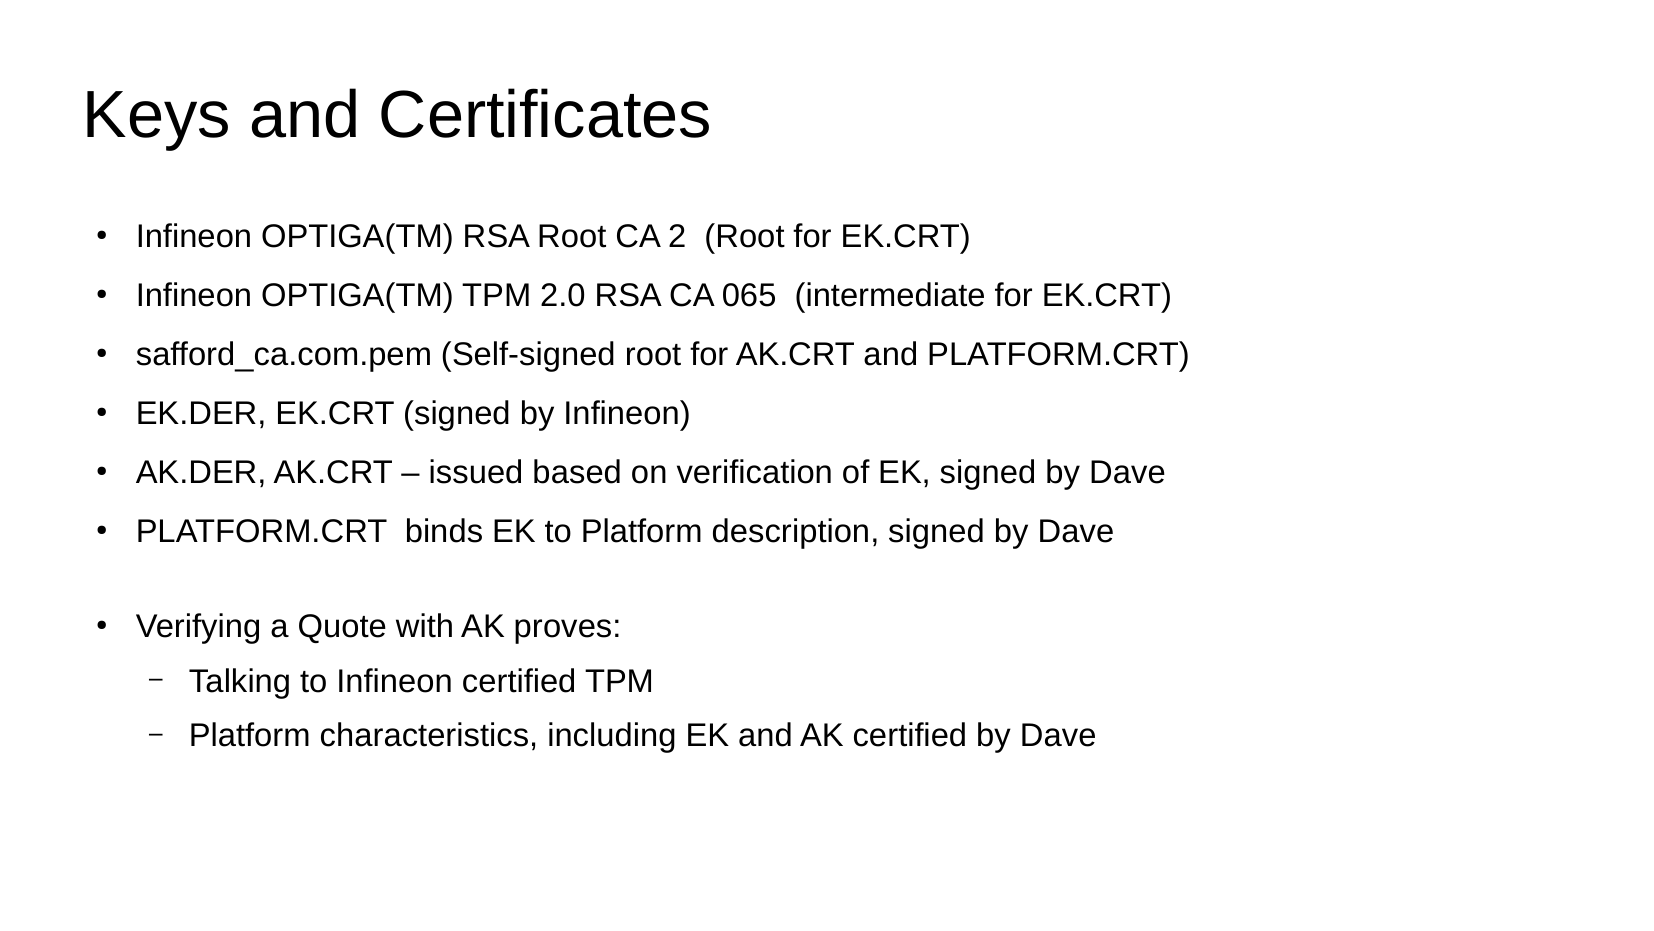

# Keys and Certificates
Infineon OPTIGA(TM) RSA Root CA 2 (Root for EK.CRT)
Infineon OPTIGA(TM) TPM 2.0 RSA CA 065 (intermediate for EK.CRT)
safford_ca.com.pem (Self-signed root for AK.CRT and PLATFORM.CRT)
EK.DER, EK.CRT (signed by Infineon)
AK.DER, AK.CRT – issued based on verification of EK, signed by Dave
PLATFORM.CRT binds EK to Platform description, signed by Dave
Verifying a Quote with AK proves:
Talking to Infineon certified TPM
Platform characteristics, including EK and AK certified by Dave